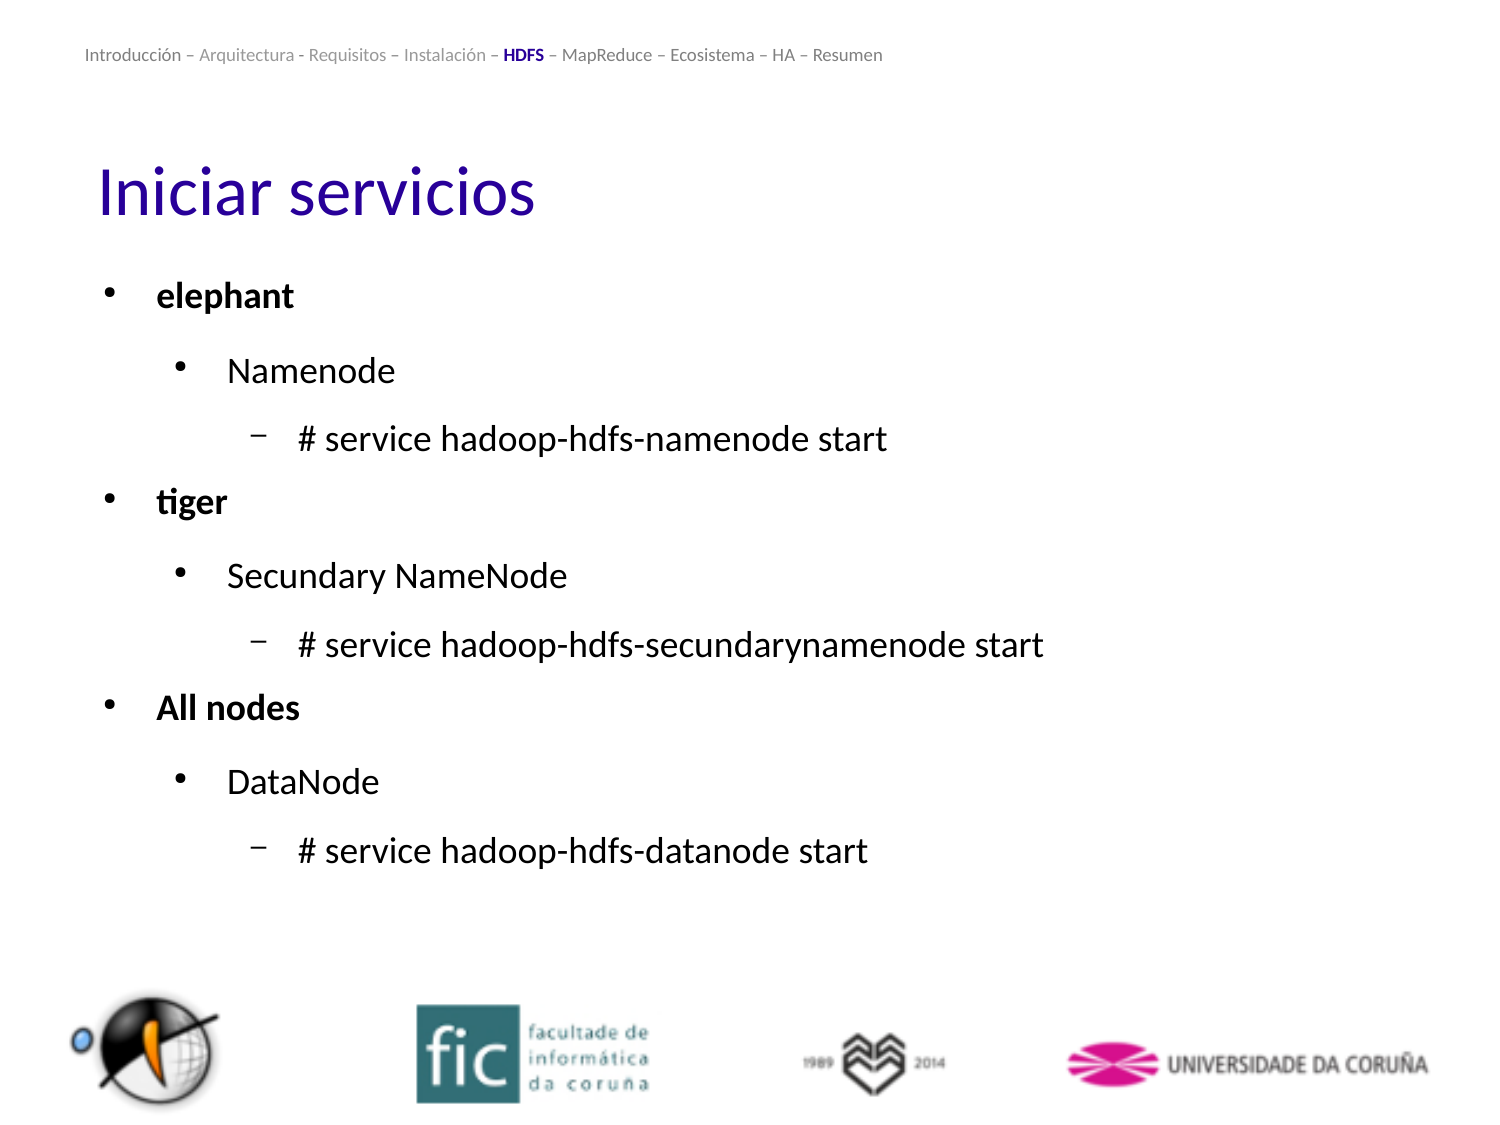

Introducción – Arquitectura - Requisitos – Instalación – HDFS – MapReduce – Ecosistema – HA – Resumen
# Iniciar servicios
elephant
Namenode
# service hadoop-hdfs-namenode start
tiger
Secundary NameNode
# service hadoop-hdfs-secundarynamenode start
All nodes
DataNode
# service hadoop-hdfs-datanode start